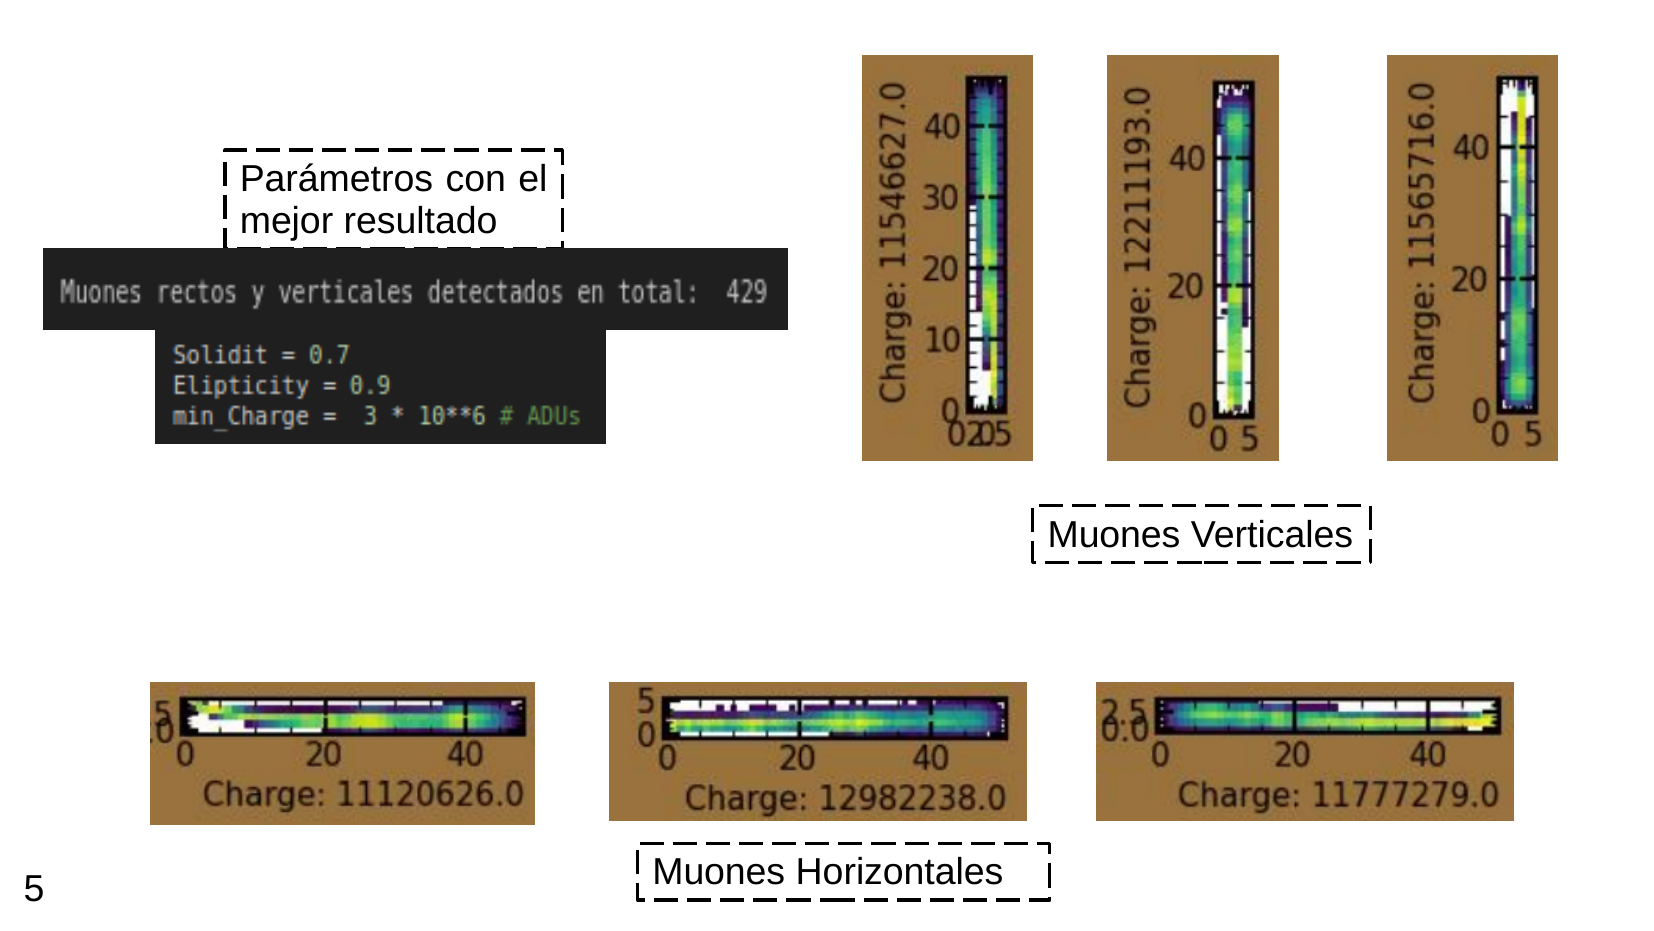

Parámetros con el mejor resultado
Muones Verticales
Muones Horizontales